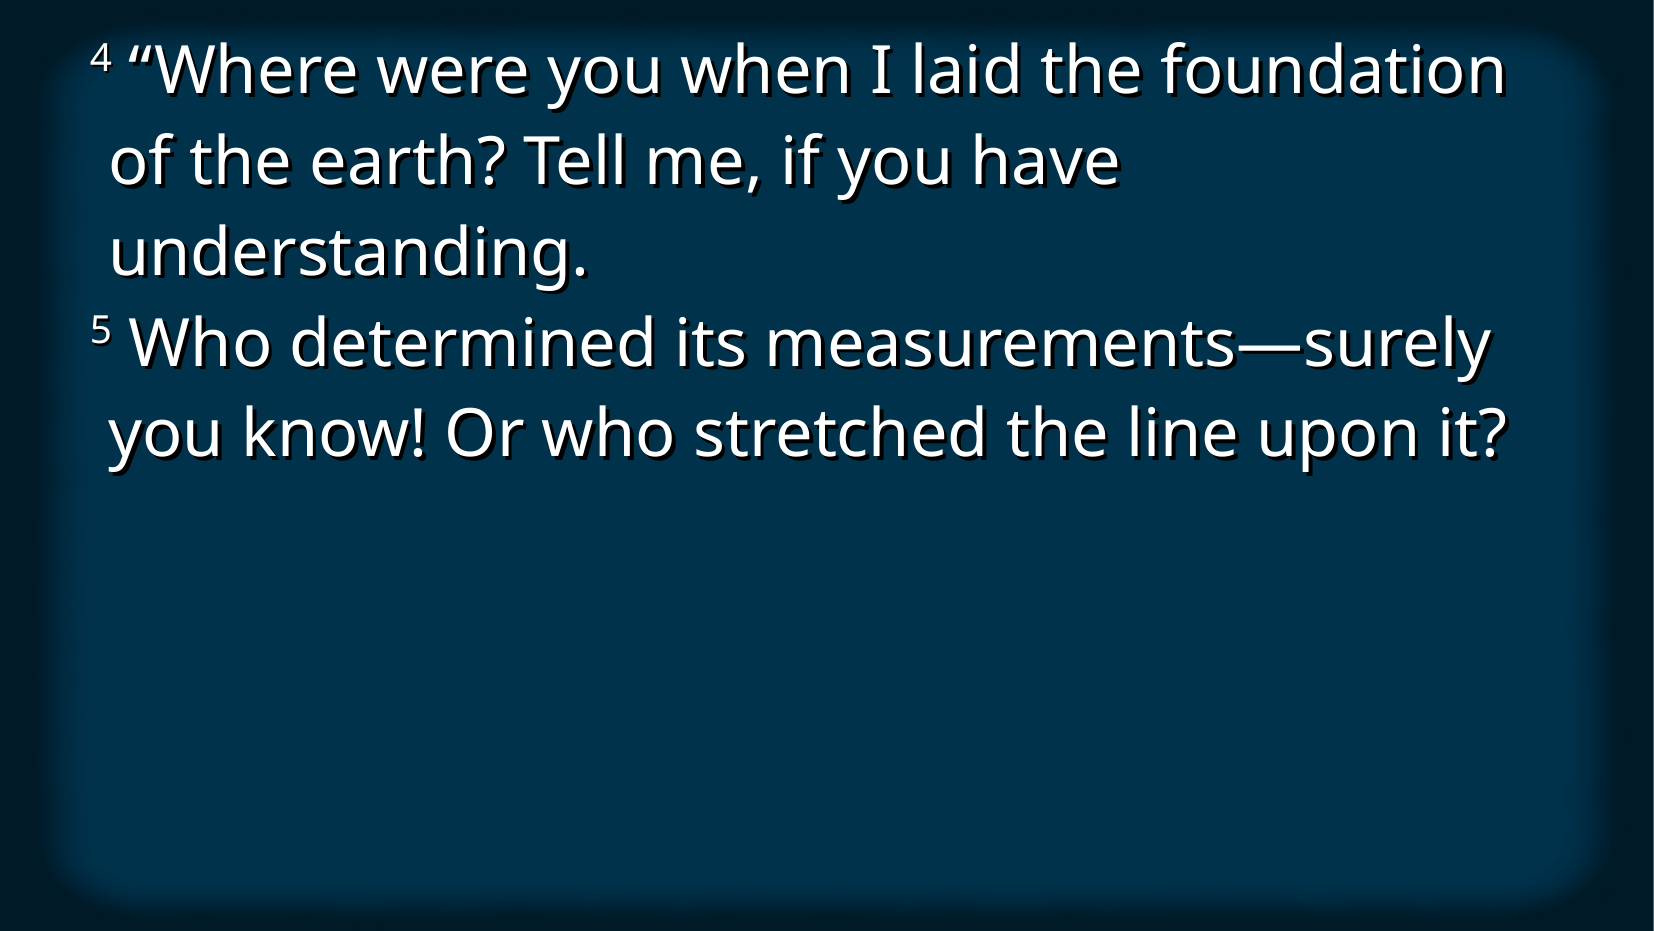

4 “Where were you when I laid the foundation of the earth? Tell me, if you have understanding.
5 Who determined its measurements—surely you know! Or who stretched the line upon it?